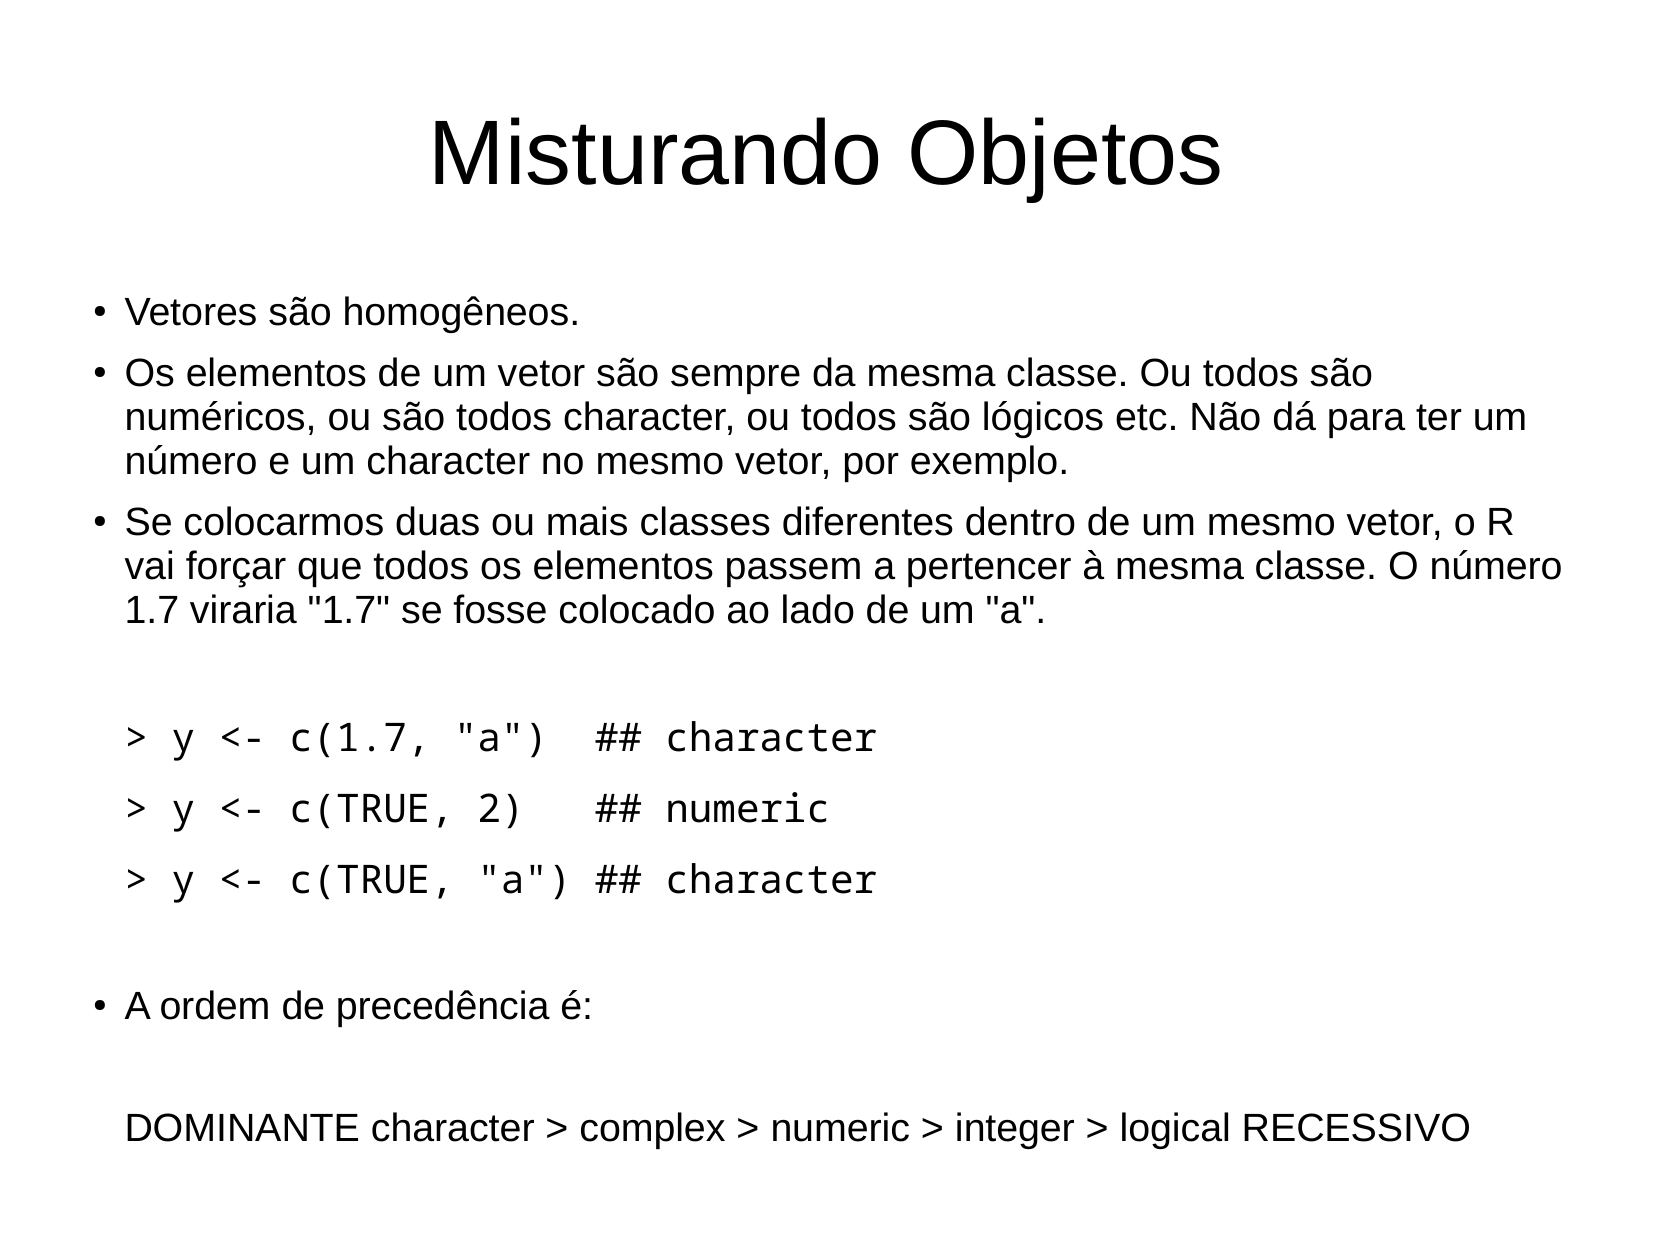

# Misturando Objetos
Vetores são homogêneos.
Os elementos de um vetor são sempre da mesma classe. Ou todos são numéricos, ou são todos character, ou todos são lógicos etc. Não dá para ter um número e um character no mesmo vetor, por exemplo.
Se colocarmos duas ou mais classes diferentes dentro de um mesmo vetor, o R vai forçar que todos os elementos passem a pertencer à mesma classe. O número 1.7 viraria "1.7" se fosse colocado ao lado de um "a".
> y <- c(1.7, "a") ## character
> y <- c(TRUE, 2) ## numeric
> y <- c(TRUE, "a") ## character
A ordem de precedência é:
DOMINANTE character > complex > numeric > integer > logical RECESSIVO